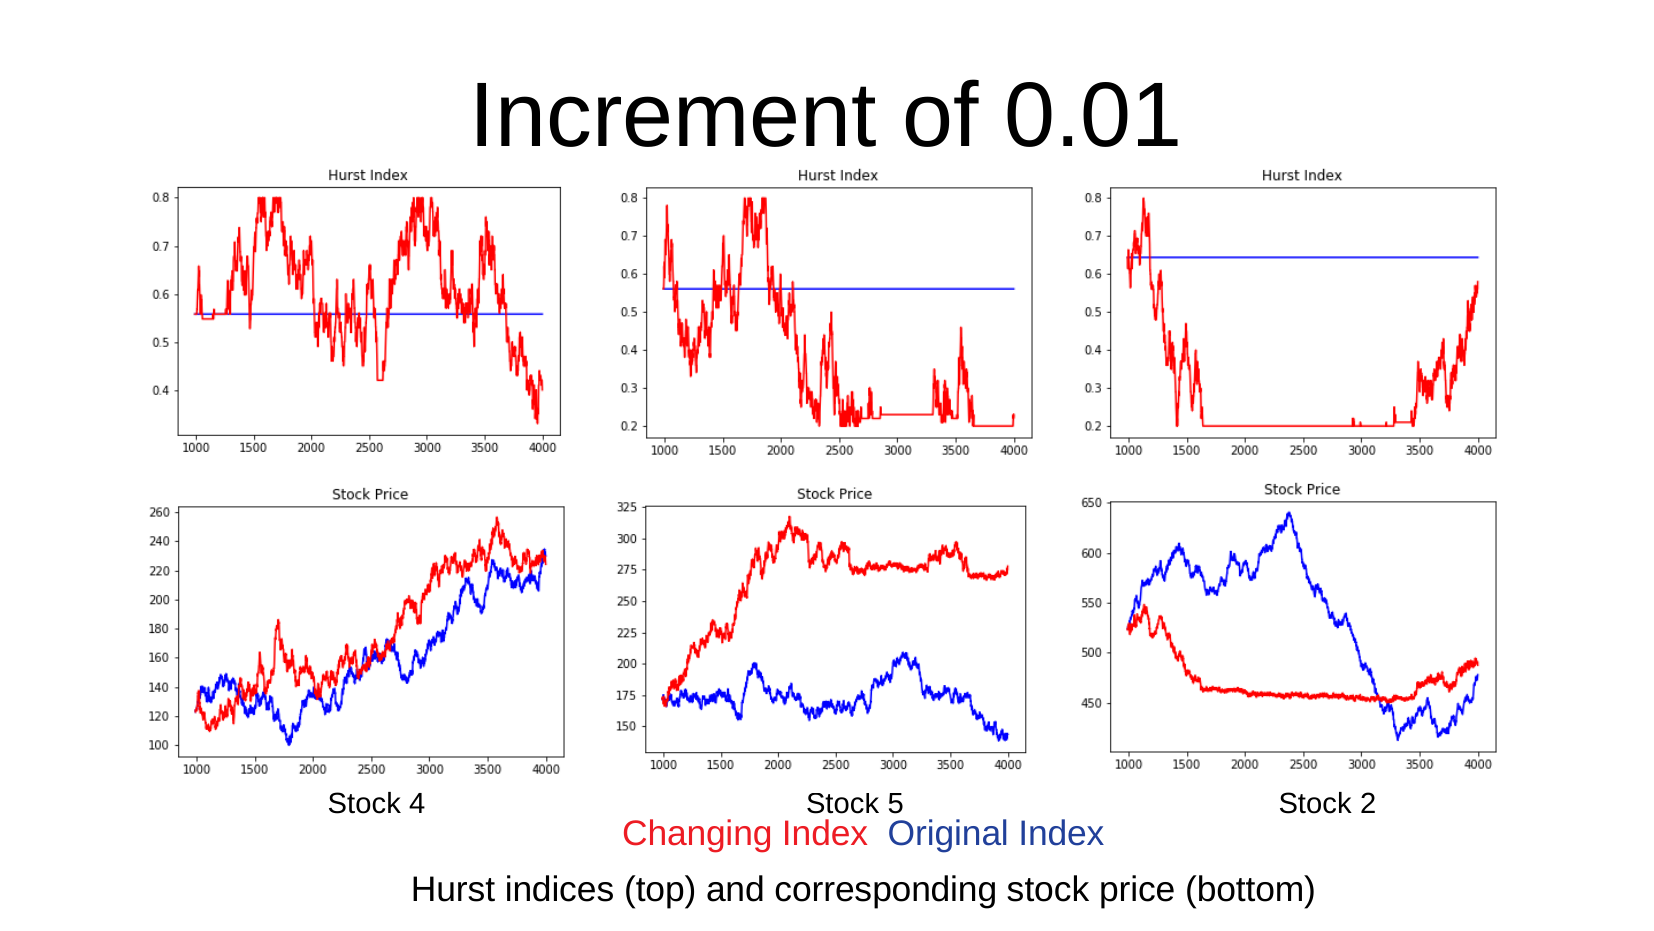

# Increment of 0.01
Stock 5
Stock 4
Stock 2
Changing Index Original Index
Hurst indices (top) and corresponding stock price (bottom)